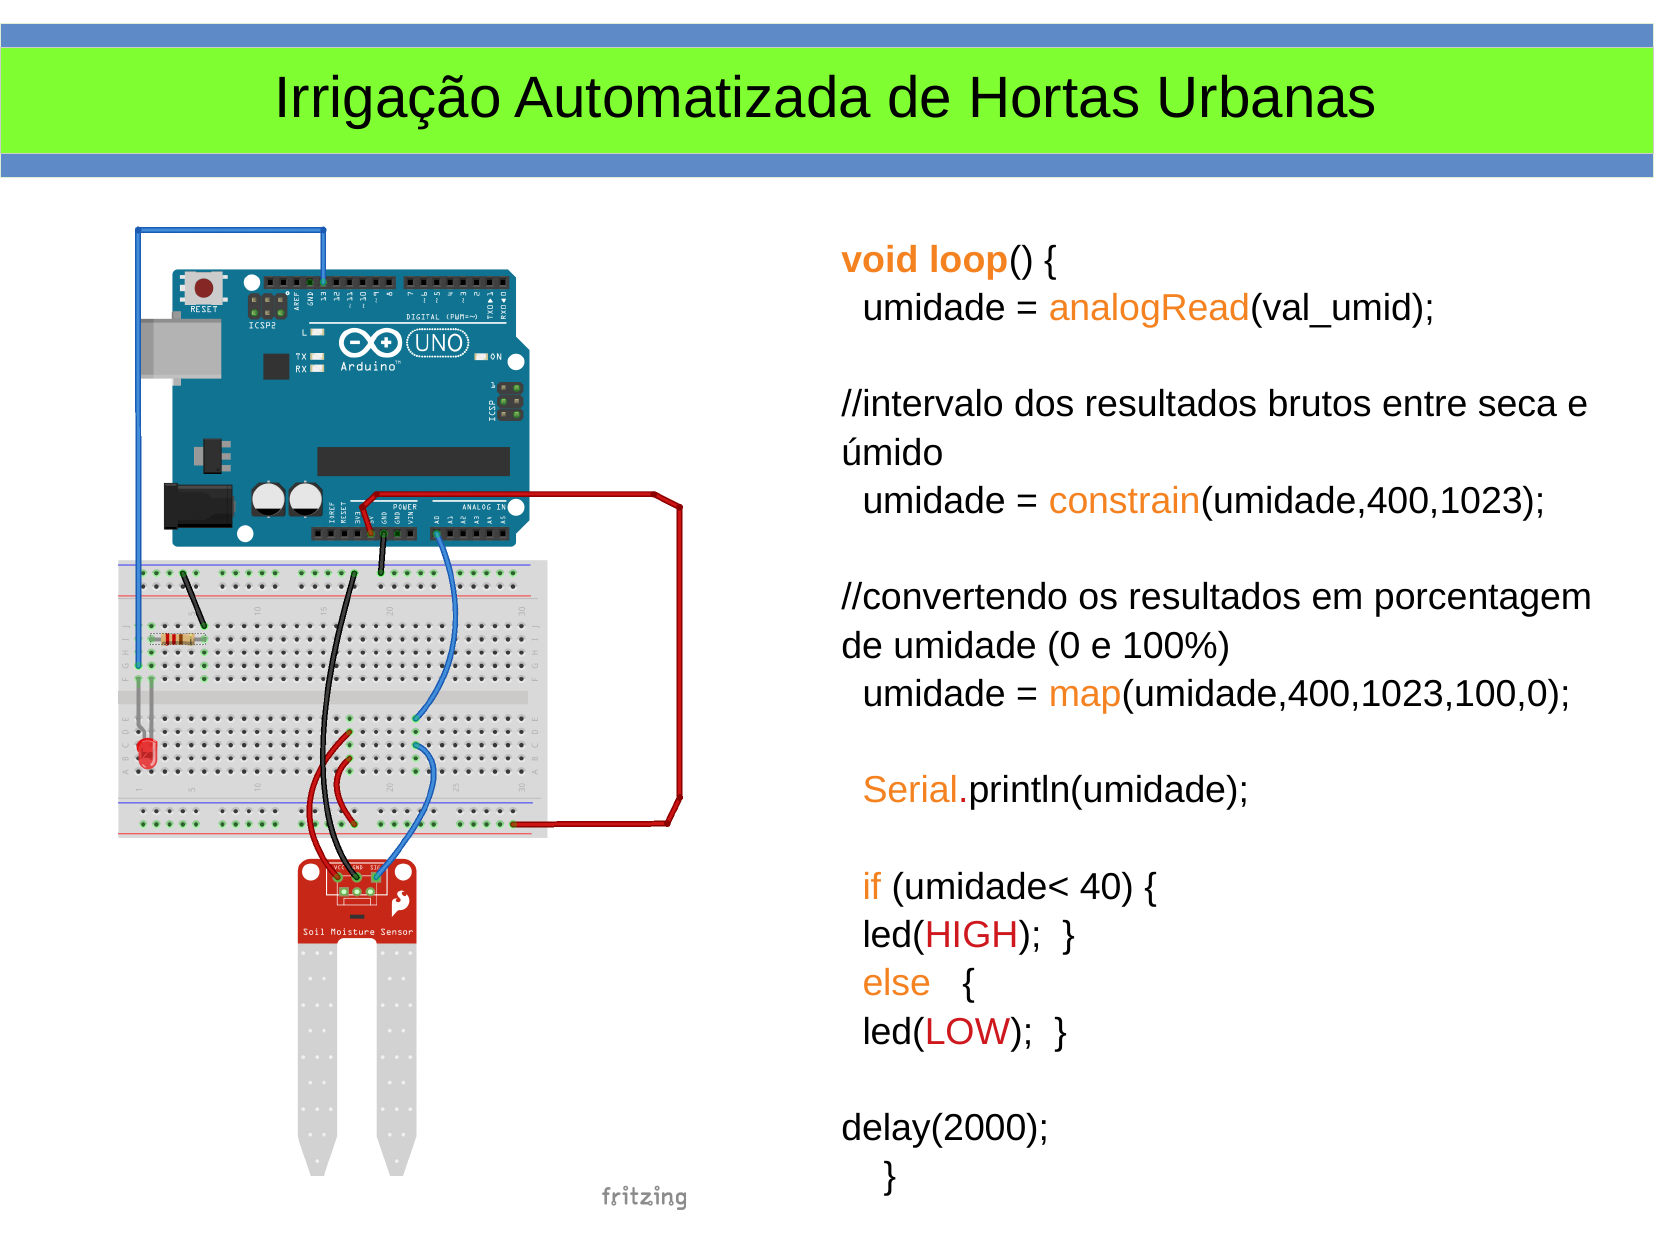

# Irrigação Automatizada de Hortas Urbanas
void loop() {
 umidade = analogRead(val_umid);
//intervalo dos resultados brutos entre seca e úmido
 umidade = constrain(umidade,400,1023);
//convertendo os resultados em porcentagem de umidade (0 e 100%)
 umidade = map(umidade,400,1023,100,0);
 Serial.println(umidade);
 if (umidade< 40) {
 led(HIGH); }
 else {
 led(LOW); }
delay(2000);
 }